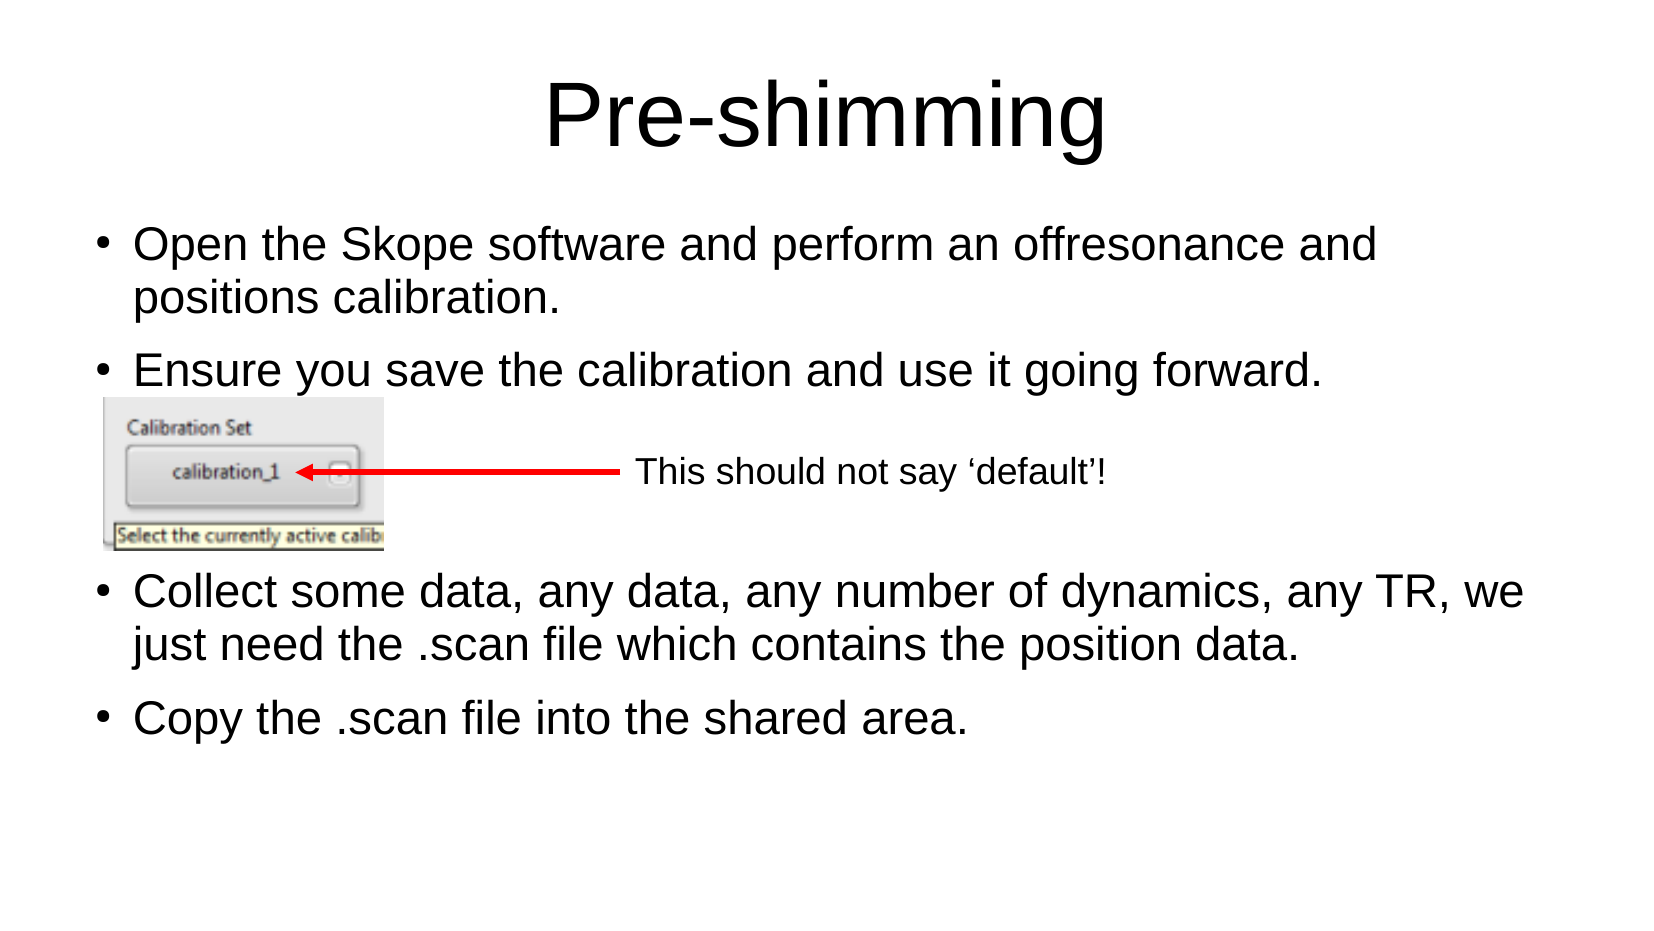

# Pre-shimming
Open the Skope software and perform an offresonance and positions calibration.
Ensure you save the calibration and use it going forward.
Collect some data, any data, any number of dynamics, any TR, we just need the .scan file which contains the position data.
Copy the .scan file into the shared area.
This should not say ‘default’!